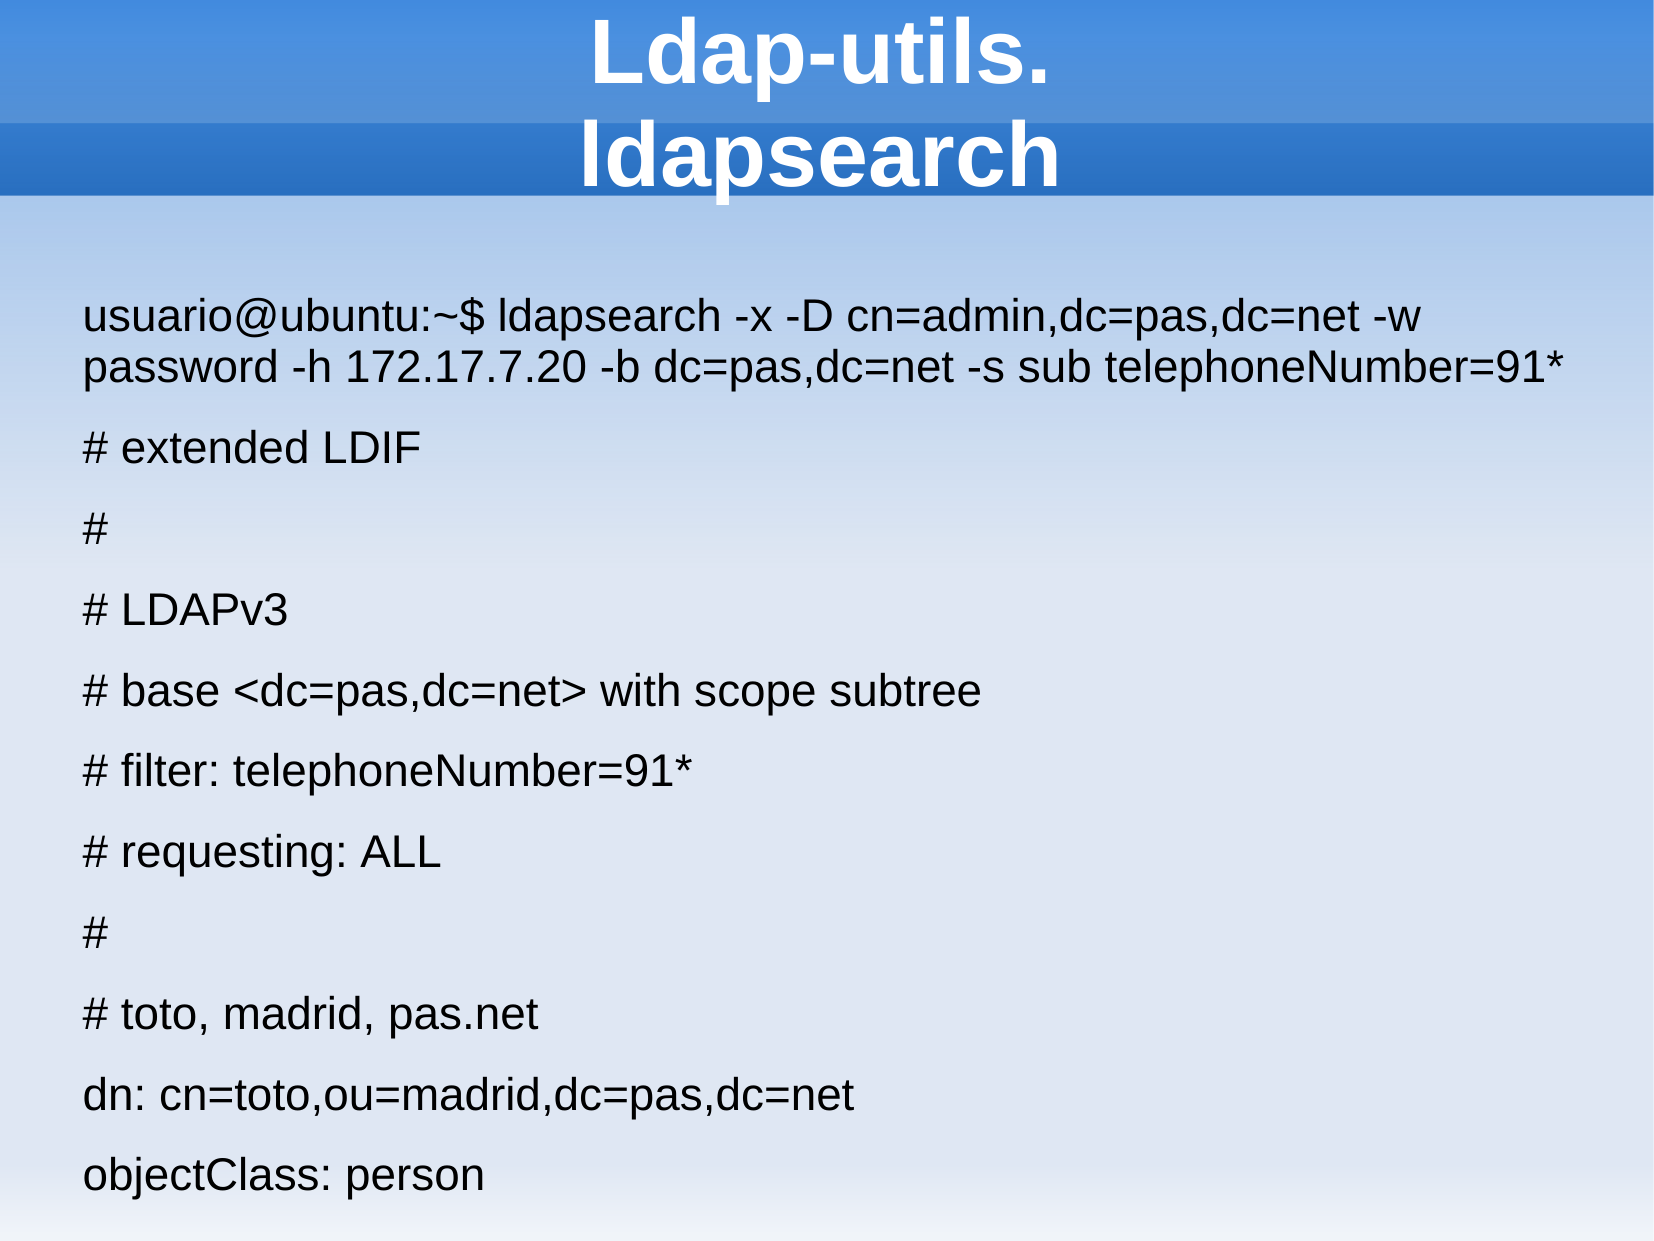

# Ldap-utils. ldapsearch
usuario@ubuntu:~$ ldapsearch -x -D cn=admin,dc=pas,dc=net -w password -h 172.17.7.20 -b dc=pas,dc=net -s sub telephoneNumber=91*
# extended LDIF
#
# LDAPv3
# base <dc=pas,dc=net> with scope subtree
# filter: telephoneNumber=91*
# requesting: ALL
#
# toto, madrid, pas.net
dn: cn=toto,ou=madrid,dc=pas,dc=net
objectClass: person